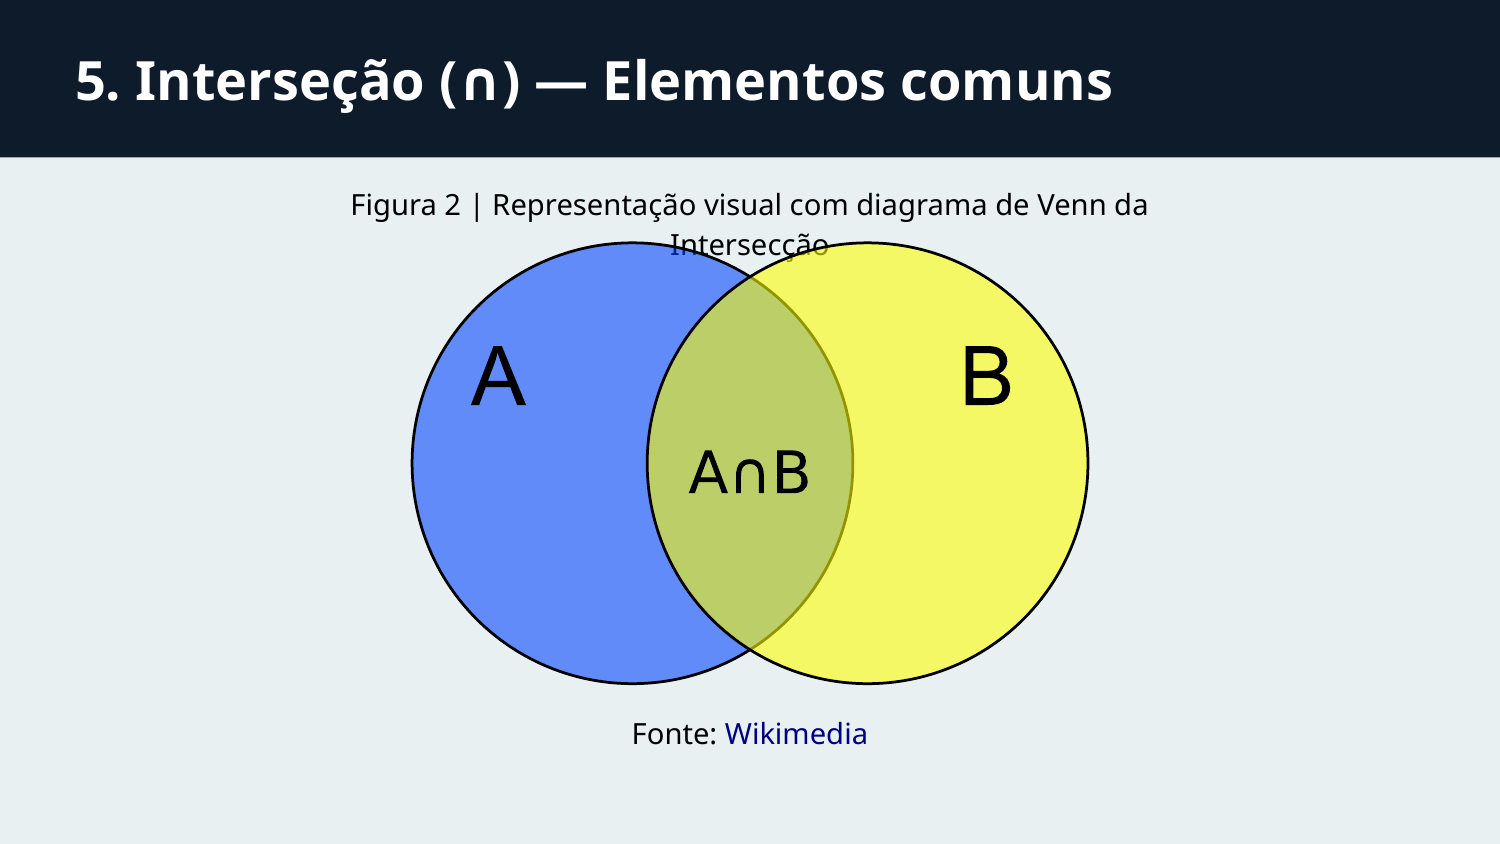

5. Interseção (∩) — Elementos comuns
Figura 2 | Representação visual com diagrama de Venn da Intersecção
Fonte: Wikimedia